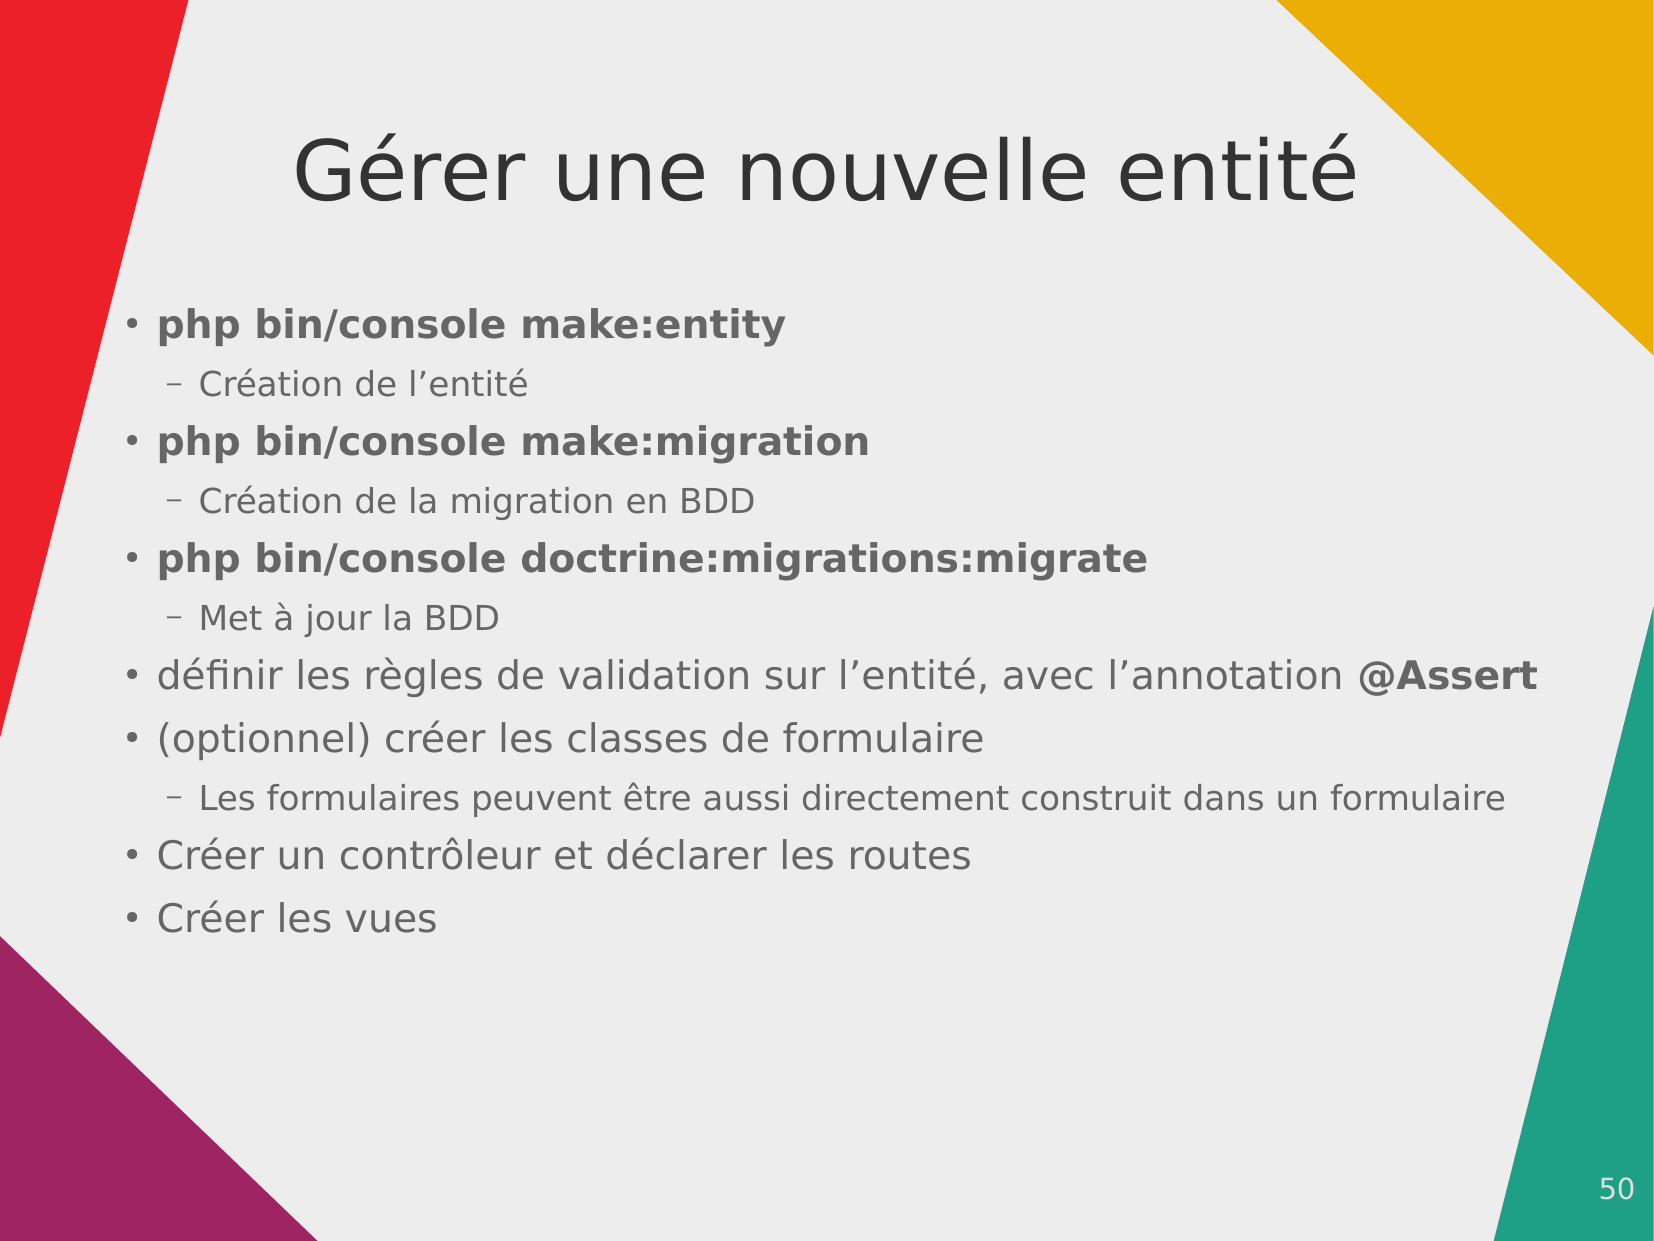

# Gérer une nouvelle entité
php bin/console make:entity
Création de l’entité
php bin/console make:migration
Création de la migration en BDD
php bin/console doctrine:migrations:migrate
Met à jour la BDD
définir les règles de validation sur l’entité, avec l’annotation @Assert
(optionnel) créer les classes de formulaire
Les formulaires peuvent être aussi directement construit dans un formulaire
Créer un contrôleur et déclarer les routes
Créer les vues
50